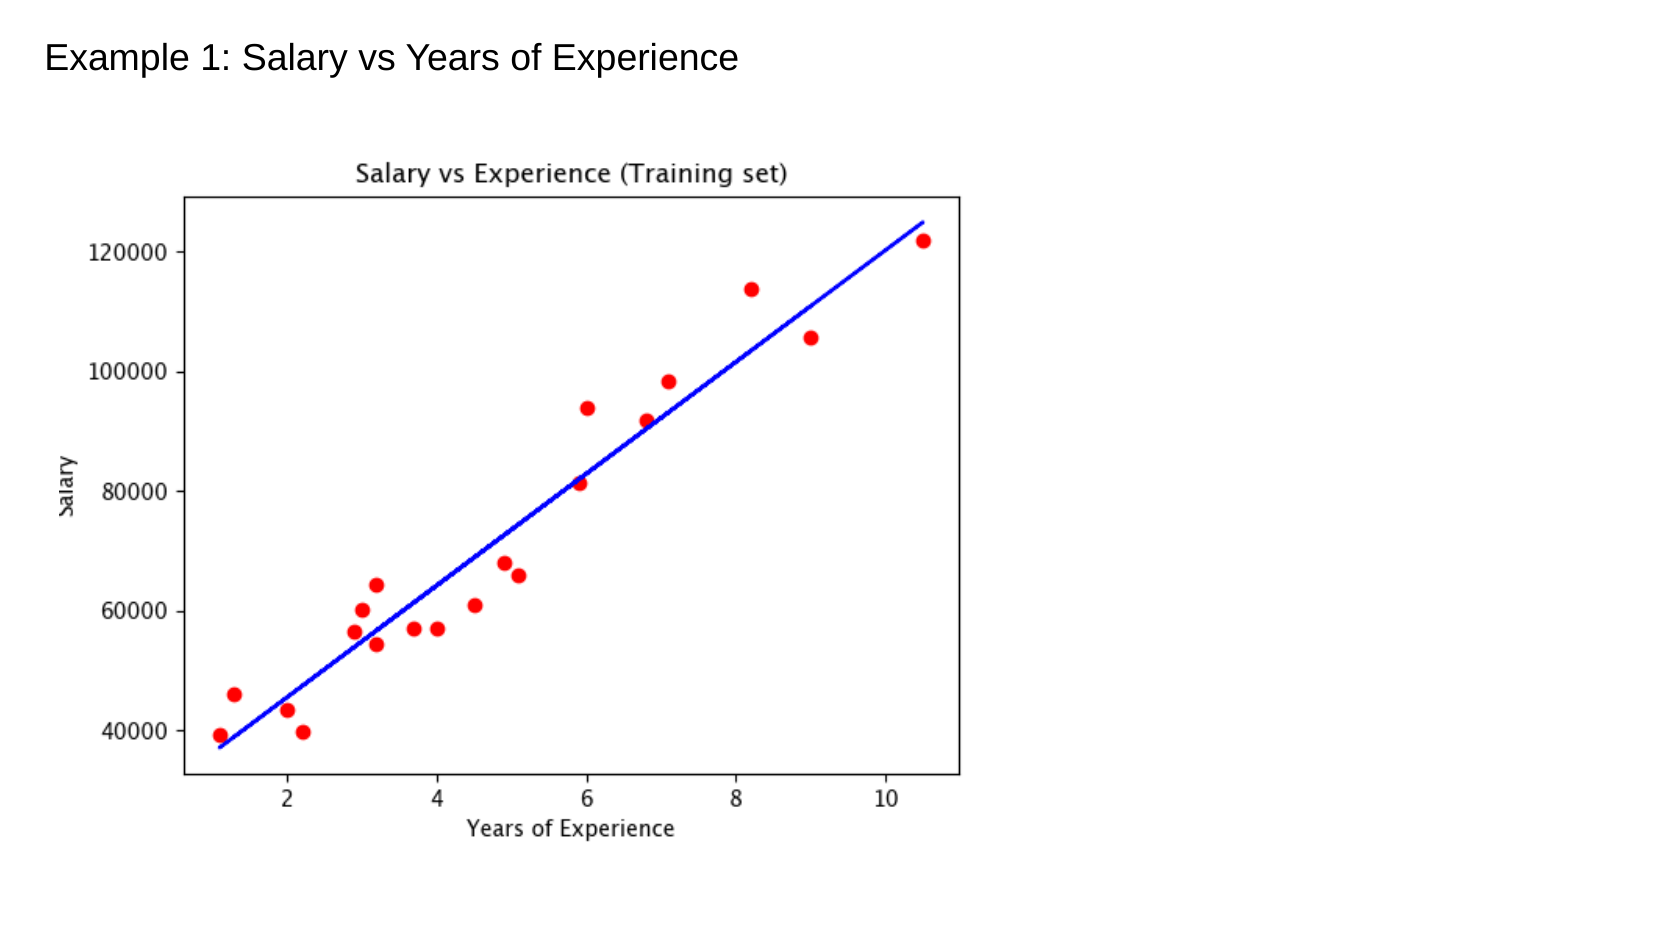

Example 1: Salary vs Years of Experience